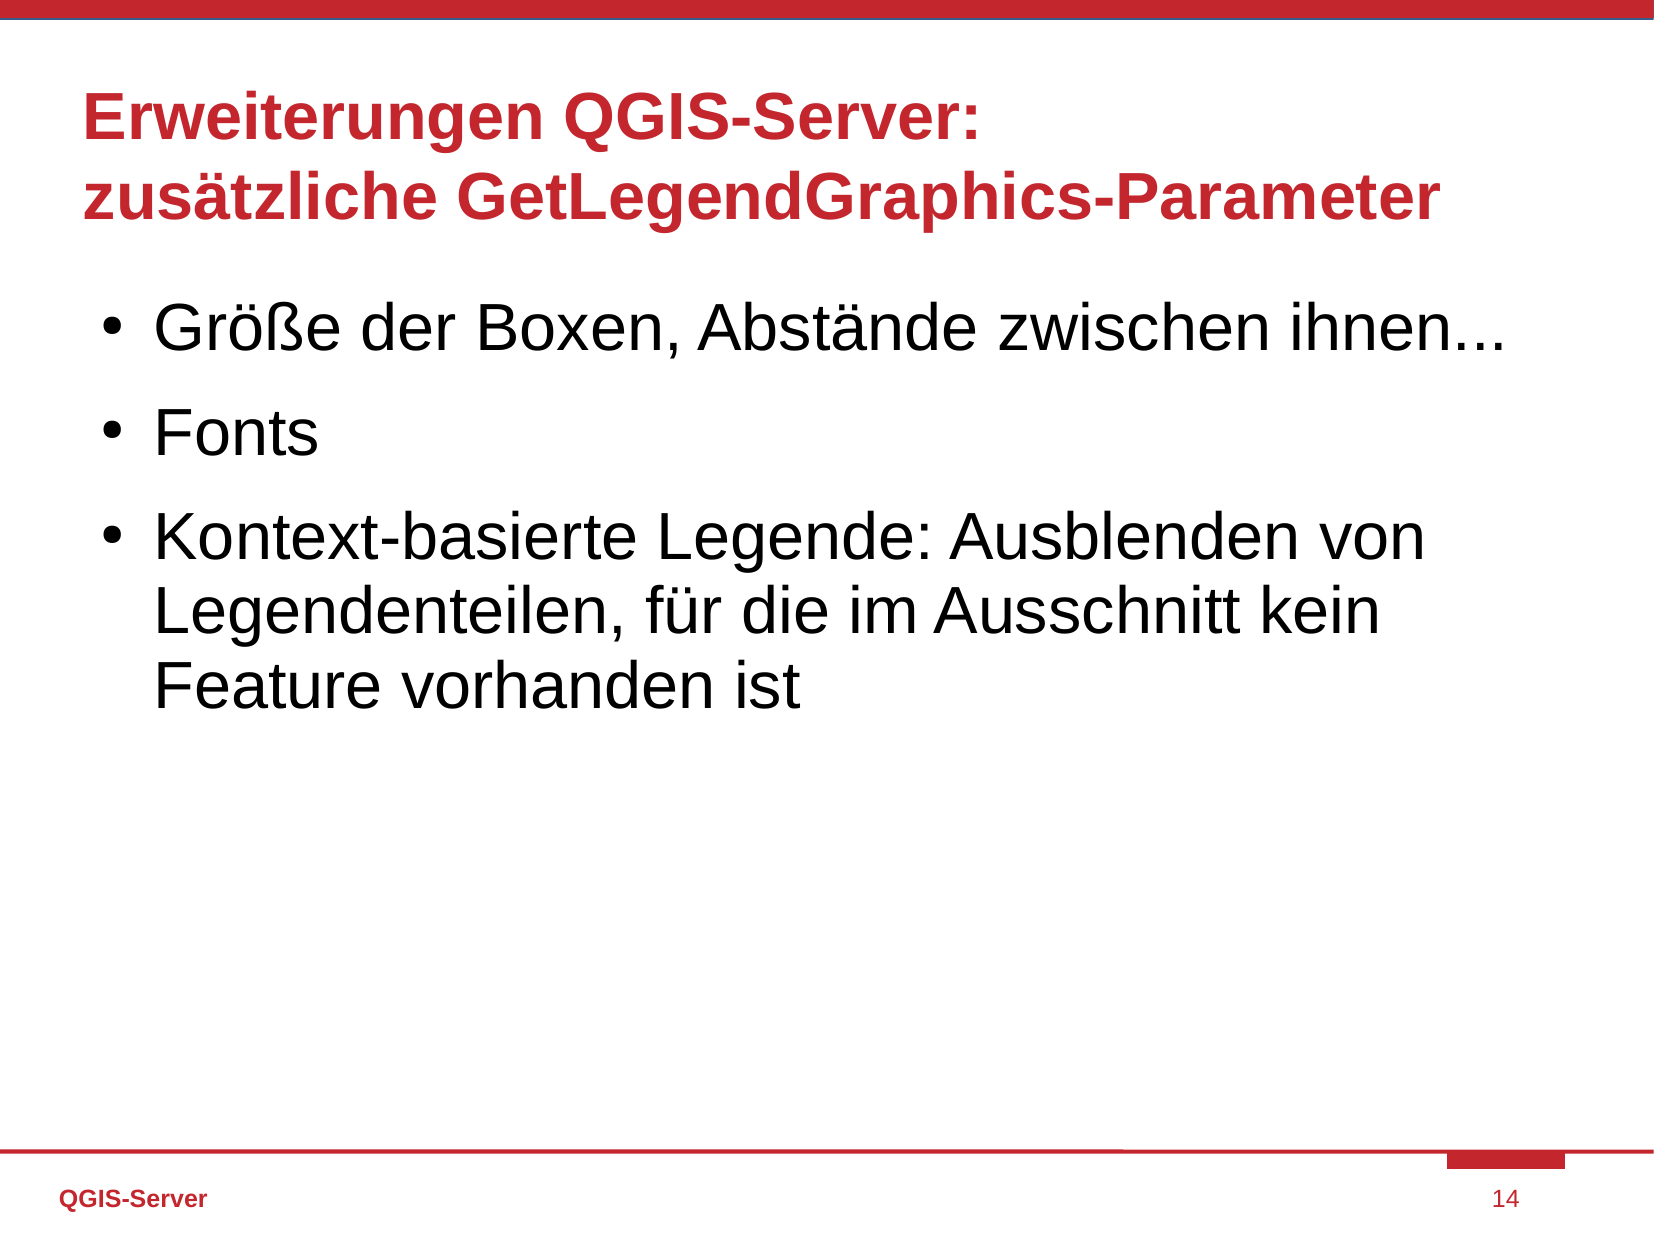

# Erweiterungen QGIS-Server: zusätzliche GetLegendGraphics-Parameter
Größe der Boxen, Abstände zwischen ihnen...
Fonts
Kontext-basierte Legende: Ausblenden von Legendenteilen, für die im Ausschnitt kein Feature vorhanden ist
QGIS-Server